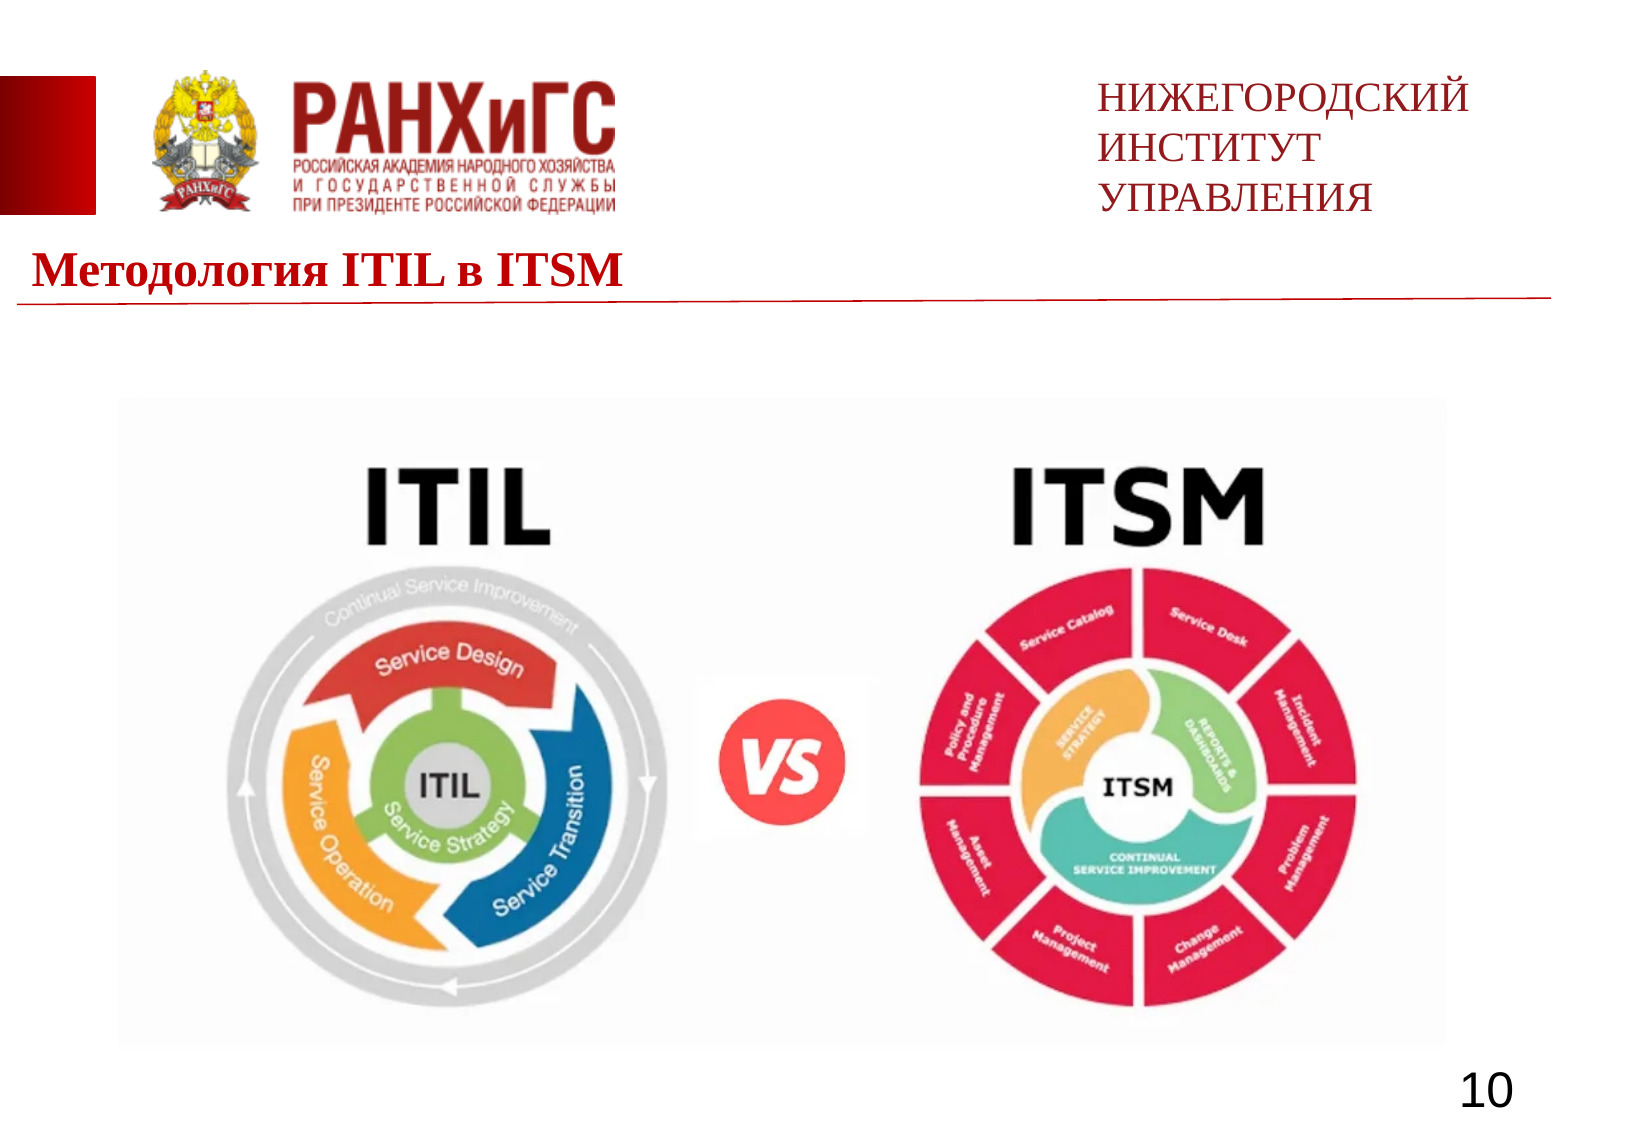

НИЖЕГОРОДСКИЙ
ИНСТИТУТ
УПРАВЛЕНИЯ
Методология ITIL в ITSM